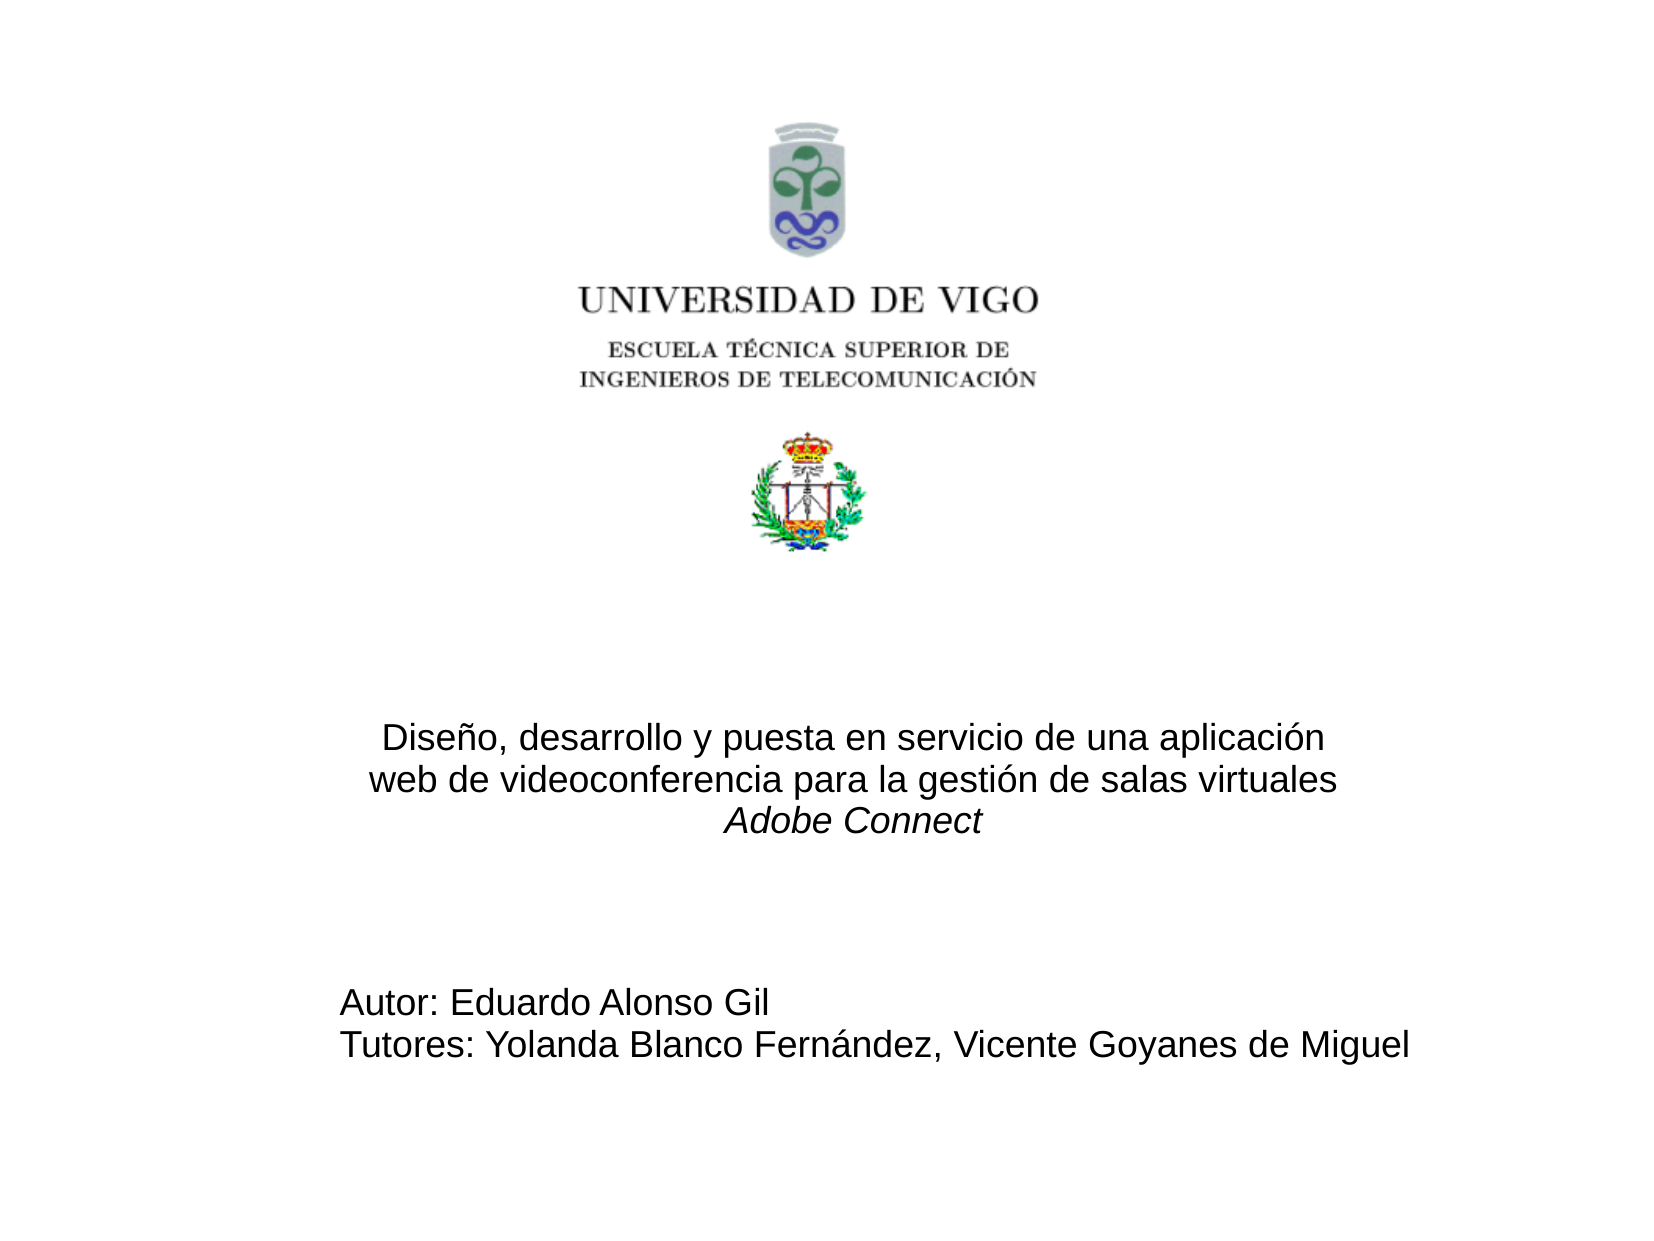

Diseño, desarrollo y puesta en servicio de una aplicación
web de videoconferencia para la gestión de salas virtuales
Adobe Connect
Autor: Eduardo Alonso Gil
Tutores: Yolanda Blanco Fernández, Vicente Goyanes de Miguel